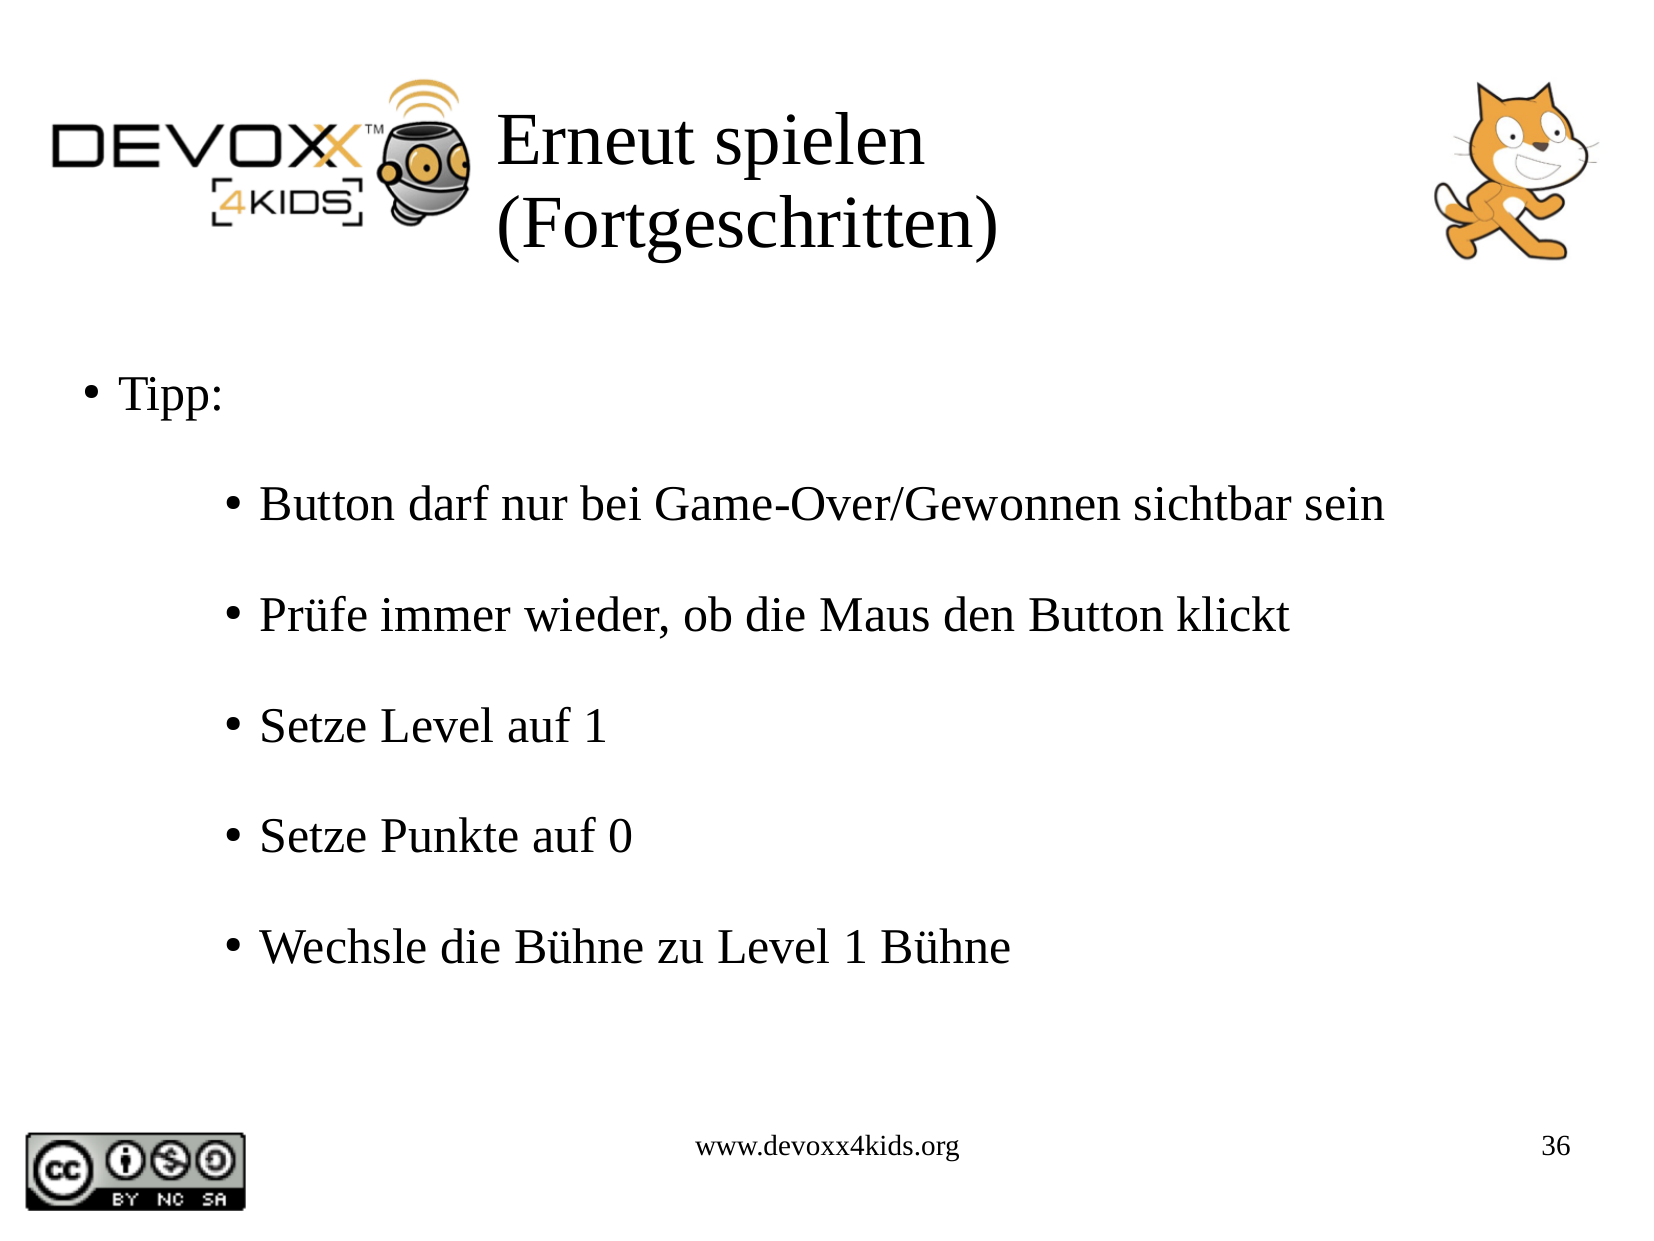

# Erneut spielen (Fortgeschritten)
Tipp:
Button darf nur bei Game-Over/Gewonnen sichtbar sein
Prüfe immer wieder, ob die Maus den Button klickt
Setze Level auf 1
Setze Punkte auf 0
Wechsle die Bühne zu Level 1 Bühne
www.devoxx4kids.org
36